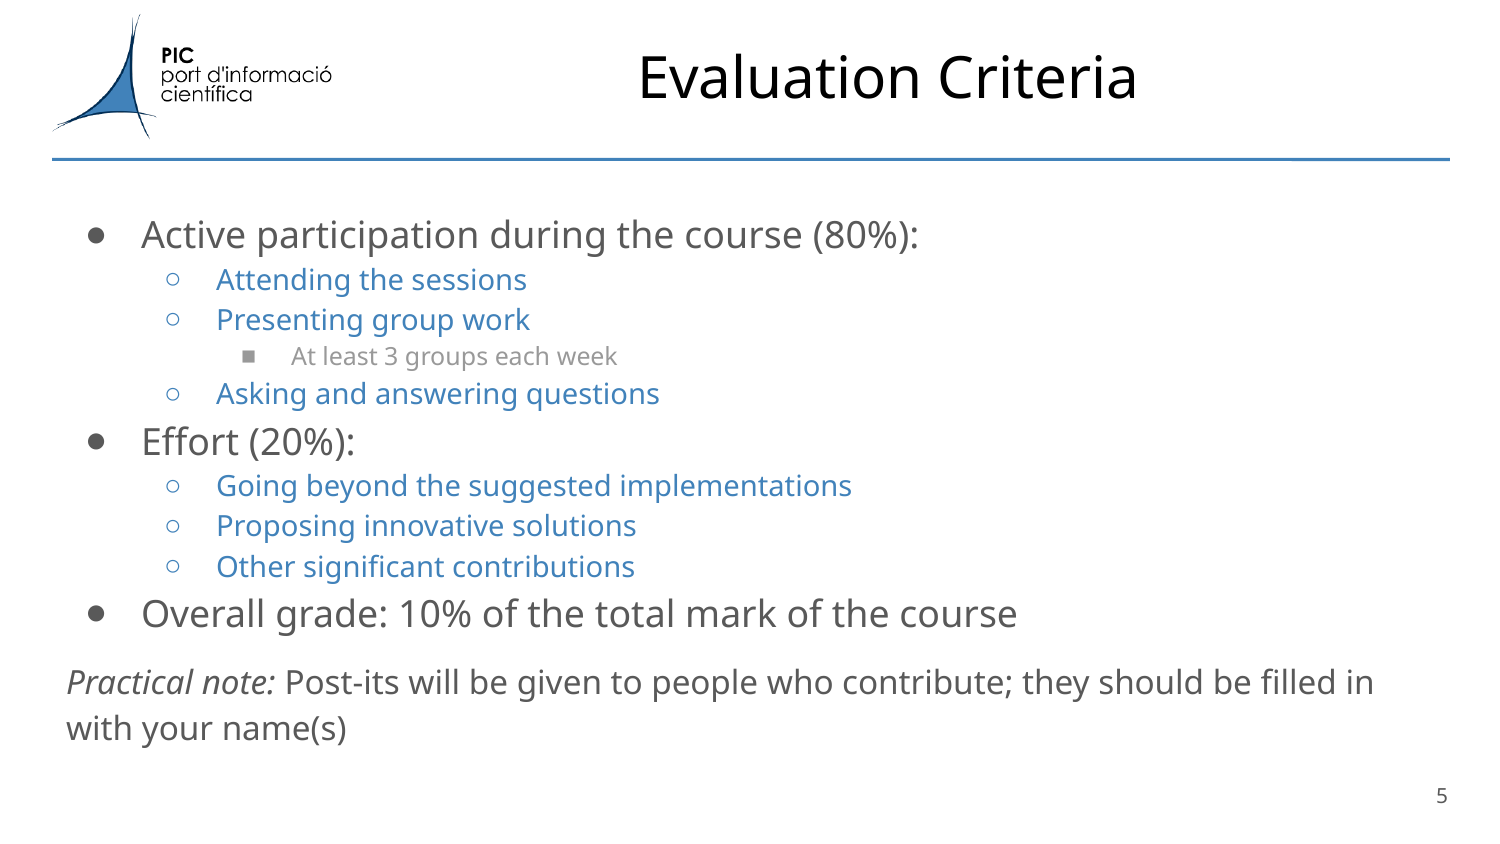

# Evaluation Criteria
Active participation during the course (80%):
Attending the sessions
Presenting group work
At least 3 groups each week
Asking and answering questions
Effort (20%):
Going beyond the suggested implementations
Proposing innovative solutions
Other significant contributions
Overall grade: 10% of the total mark of the course
Practical note: Post-its will be given to people who contribute; they should be filled in with your name(s)